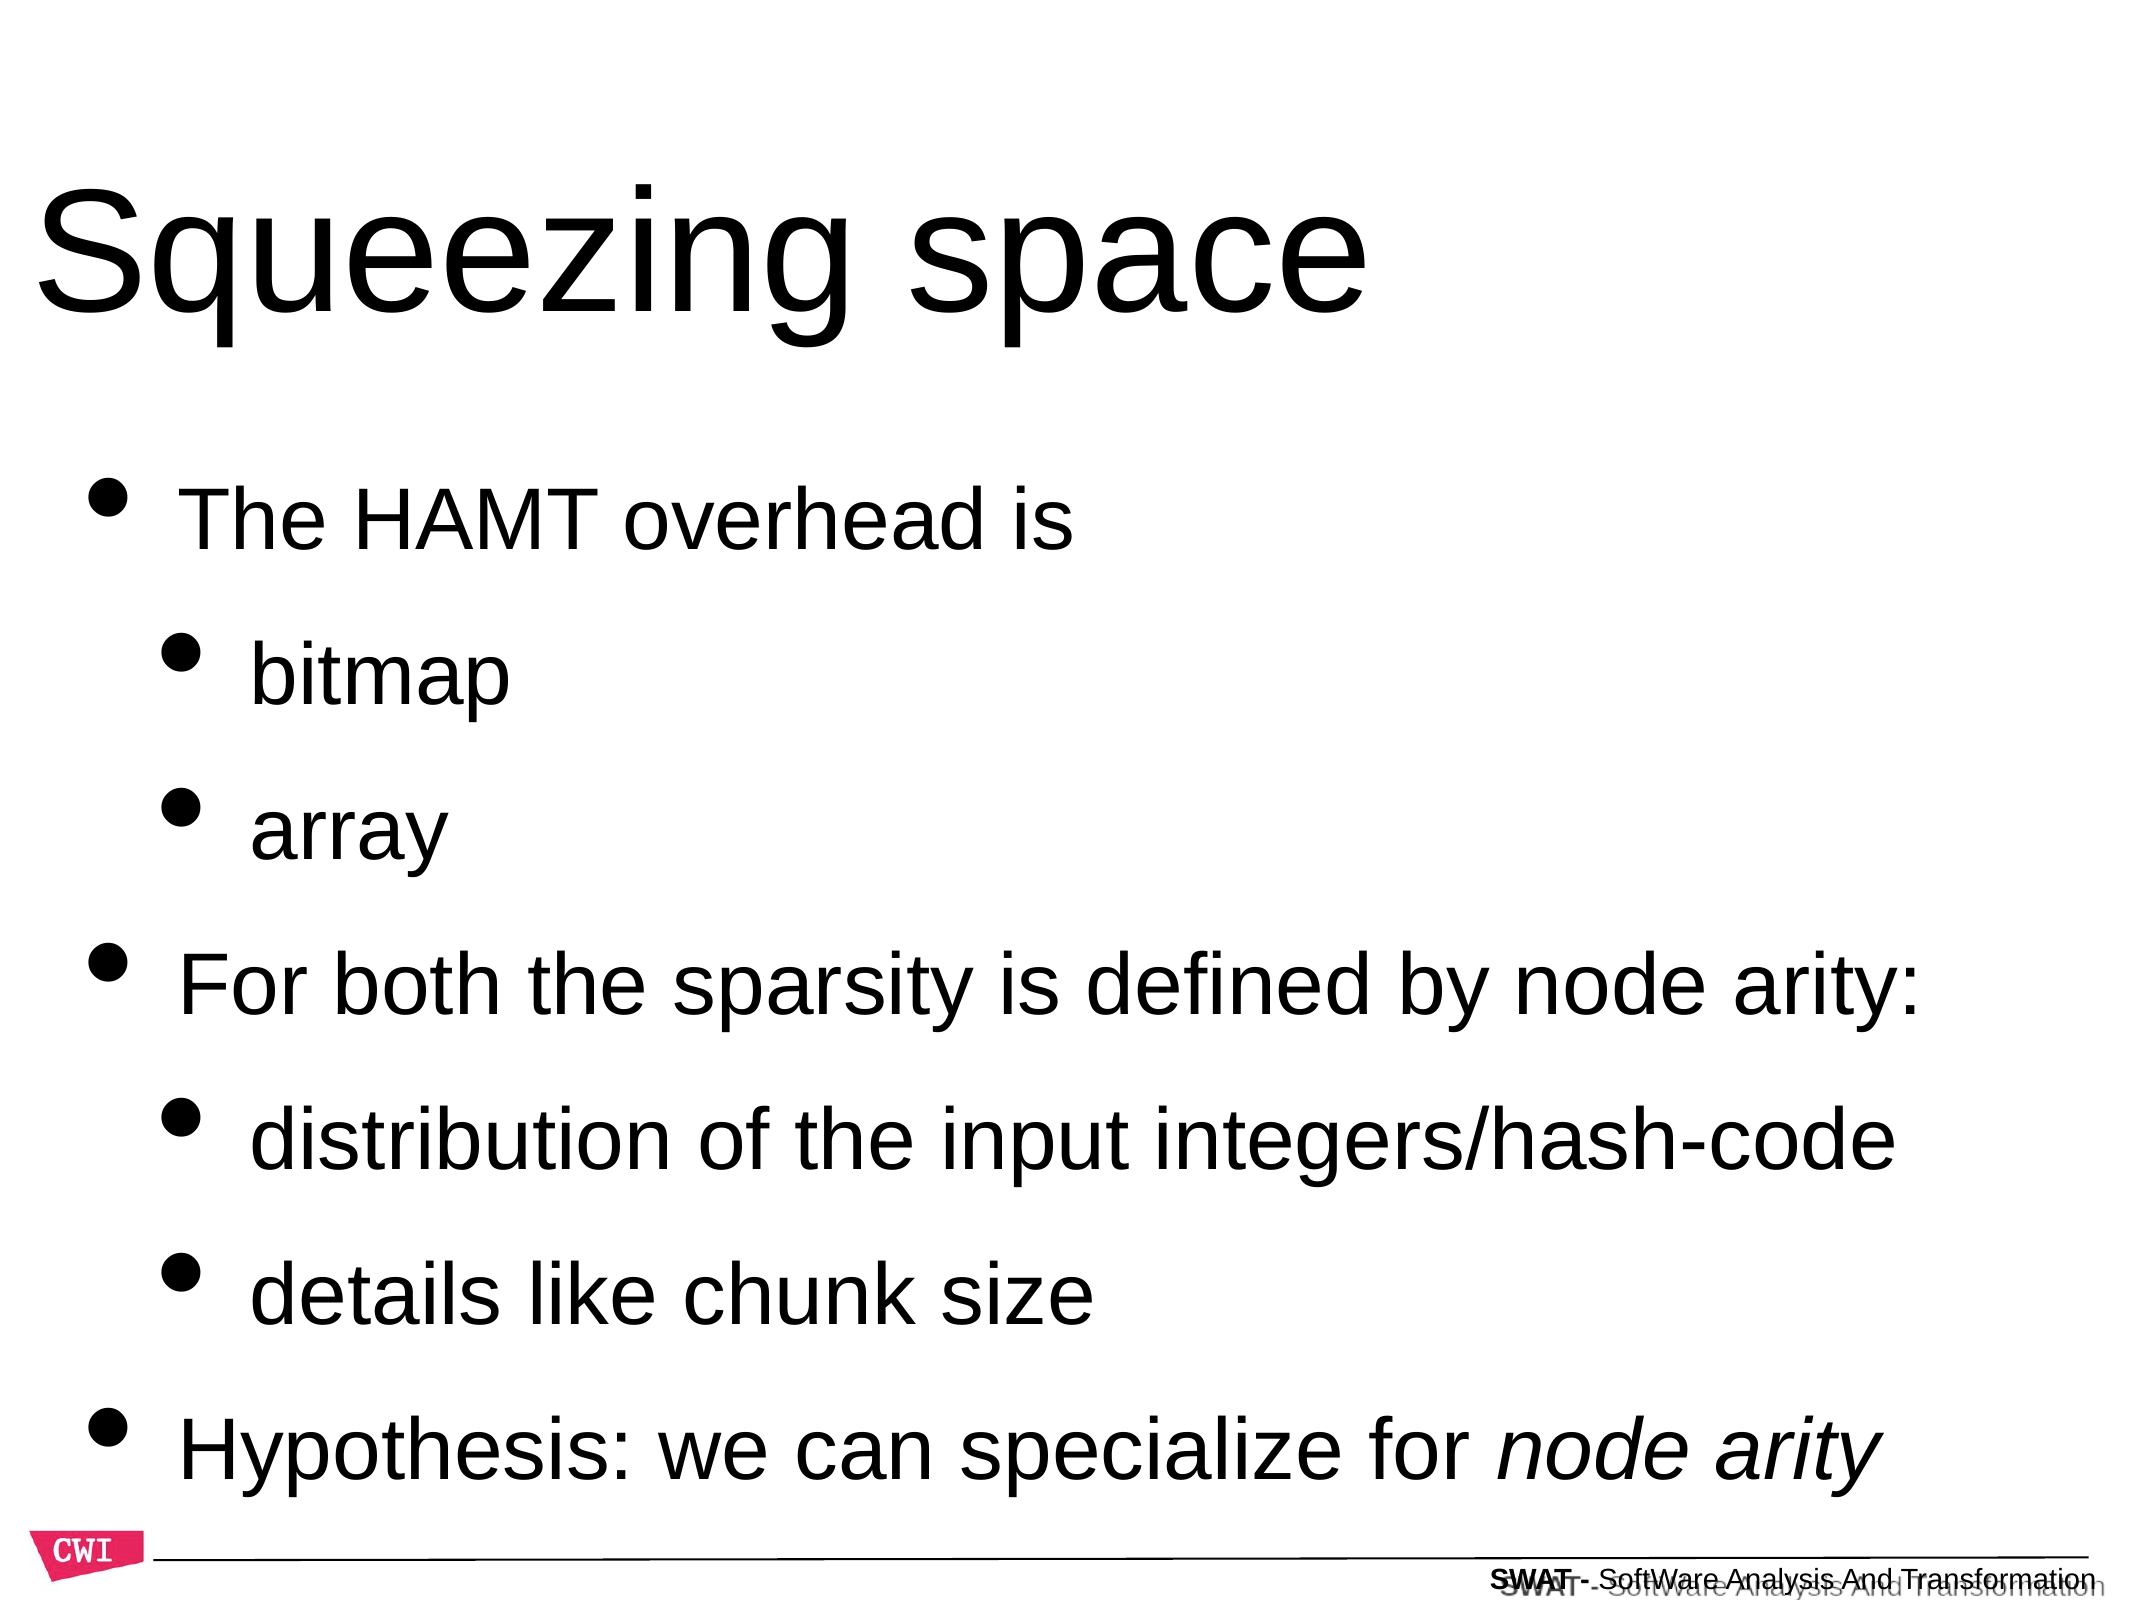

# Squeezing space
The HAMT overhead is
bitmap
array
For both the sparsity is defined by node arity:
distribution of the input integers/hash-code
details like chunk size
Hypothesis: we can specialize for node arity